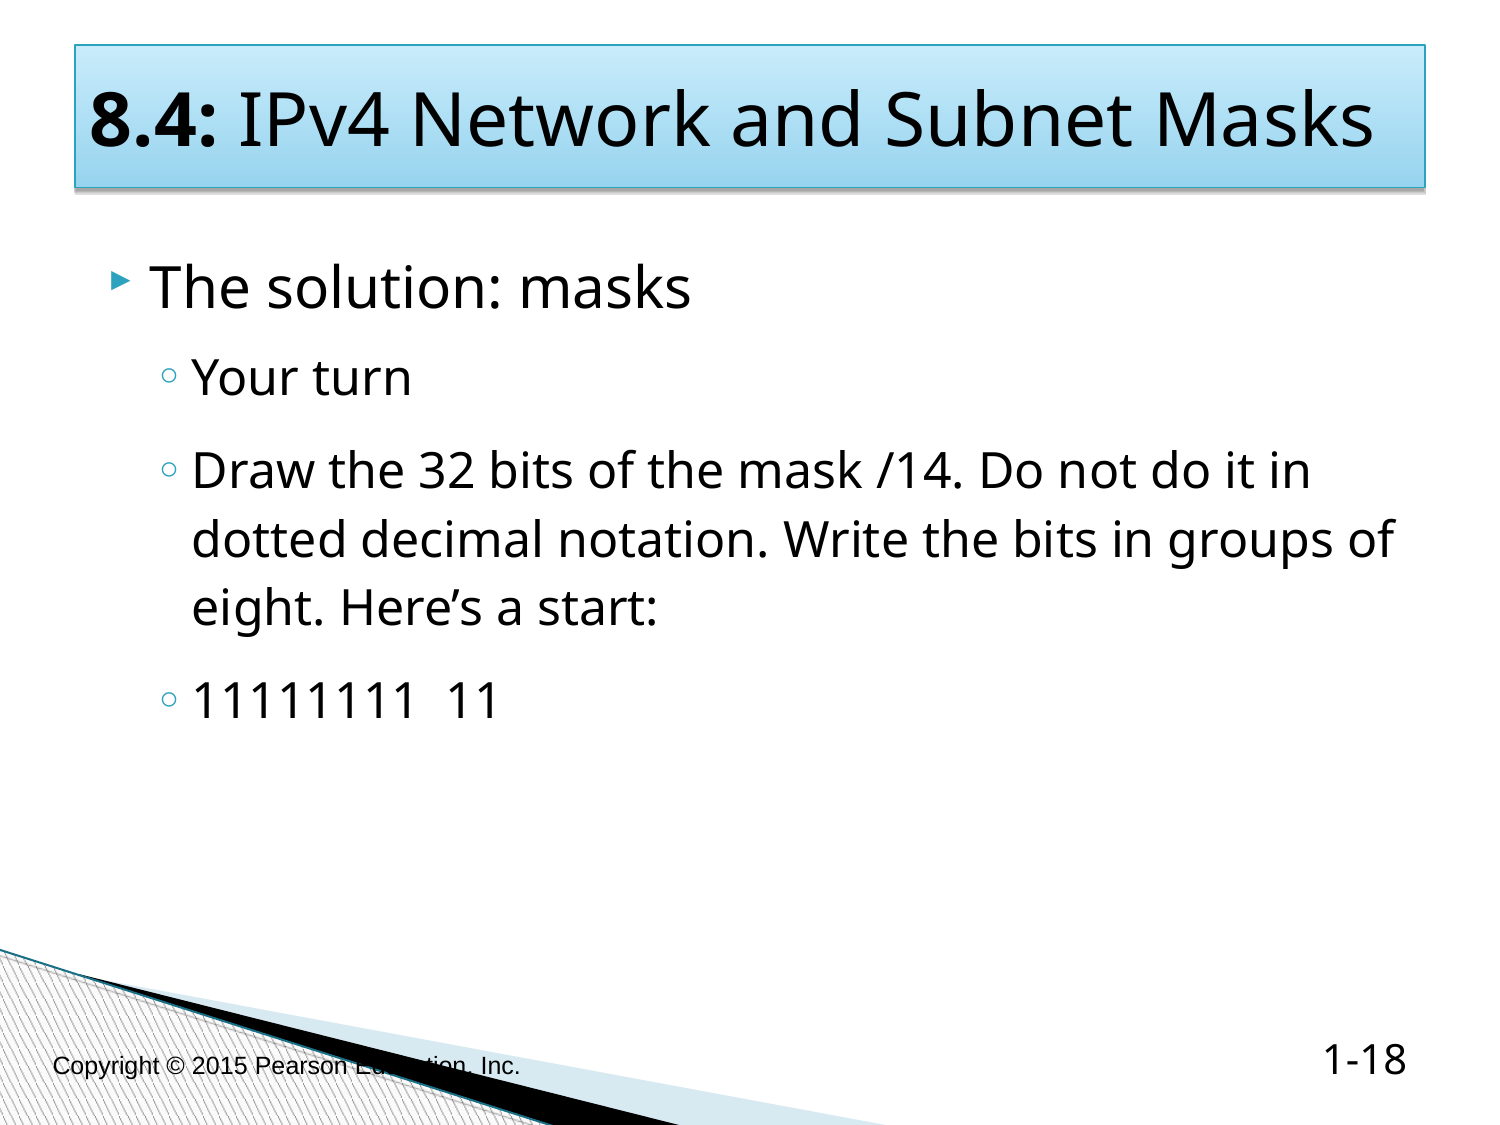

8.4: IPv4 Network and Subnet Masks
# The solution: masks
Your turn
Draw the 32 bits of the mask /14. Do not do it in dotted decimal notation. Write the bits in groups of eight. Here’s a start:
11111111 11
Copyright © 2015 Pearson Education, Inc.